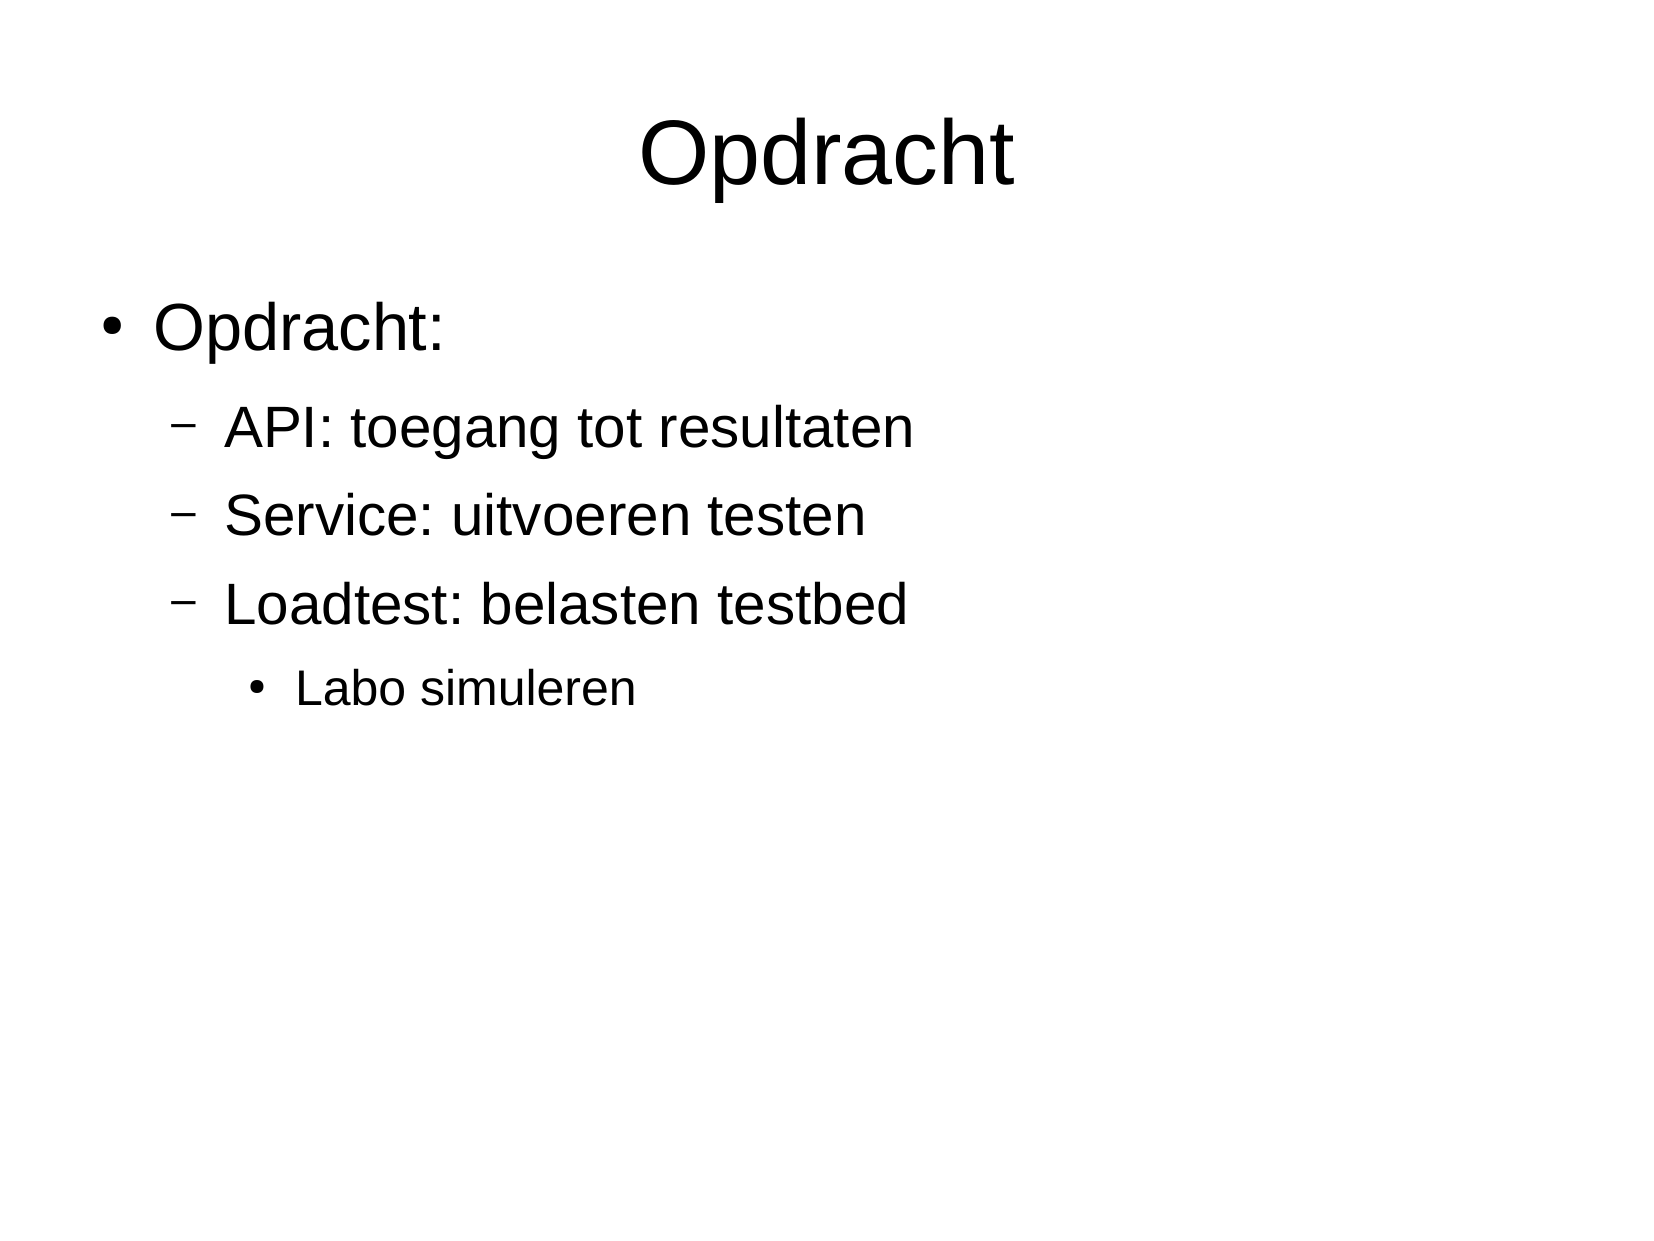

# Opdracht
Opdracht:
API: toegang tot resultaten
Service: uitvoeren testen
Loadtest: belasten testbed
Labo simuleren